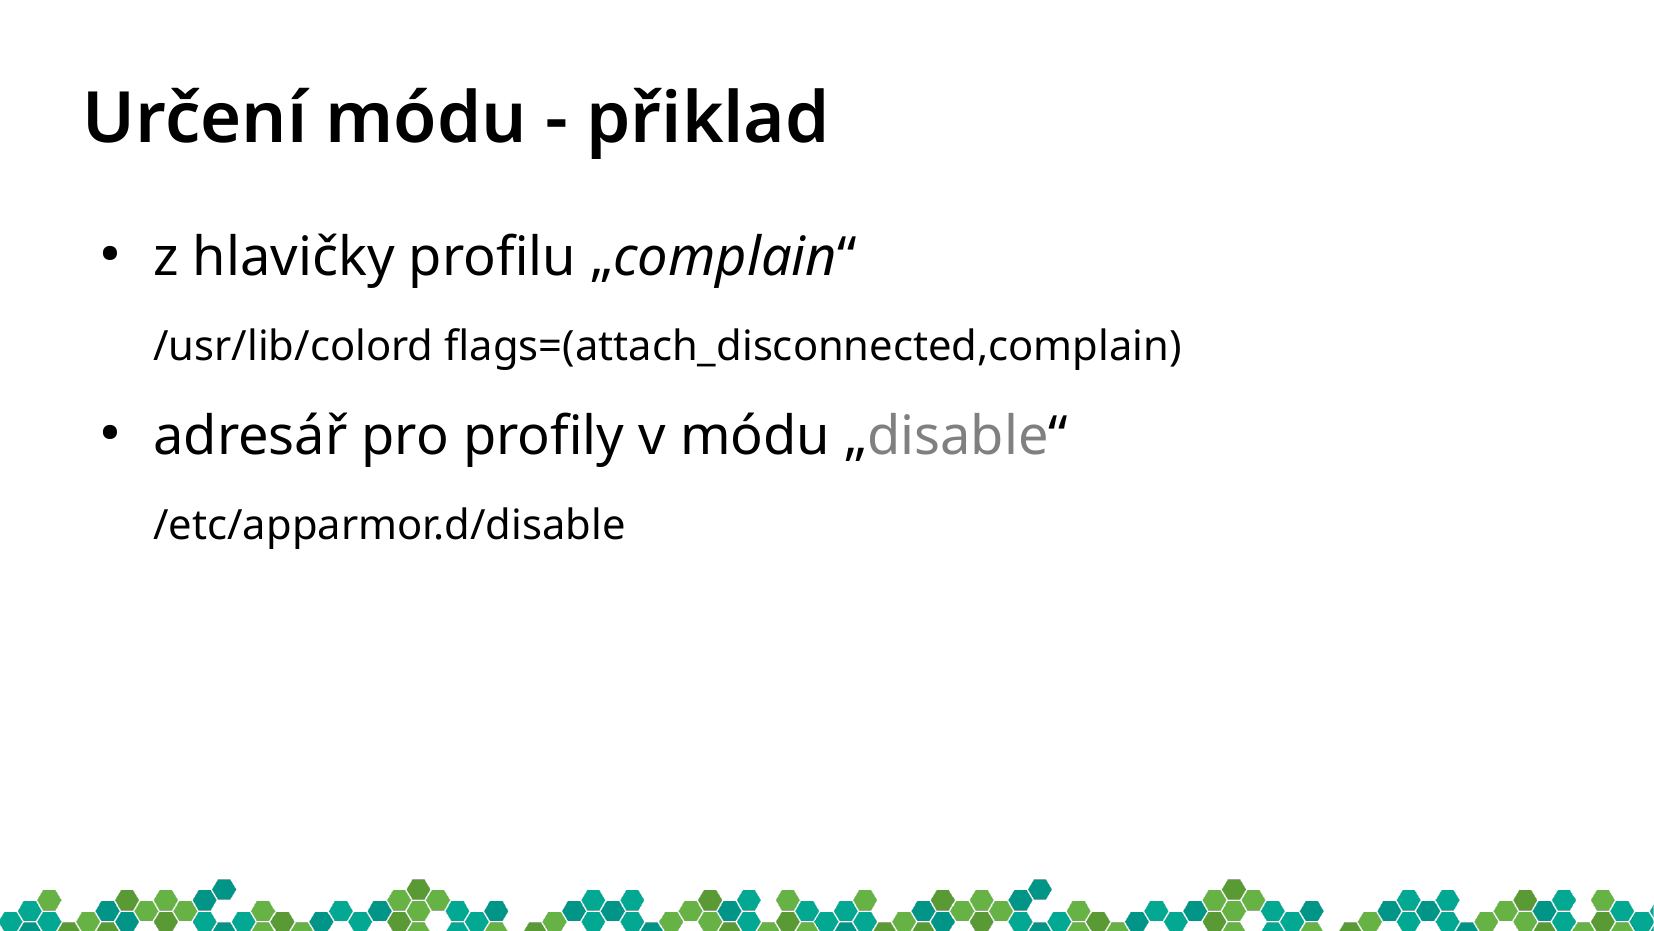

# Určení módu - přiklad
z hlavičky profilu „complain“
/usr/lib/colord flags=(attach_disconnected,complain)
adresář pro profily v módu „disable“
/etc/apparmor.d/disable